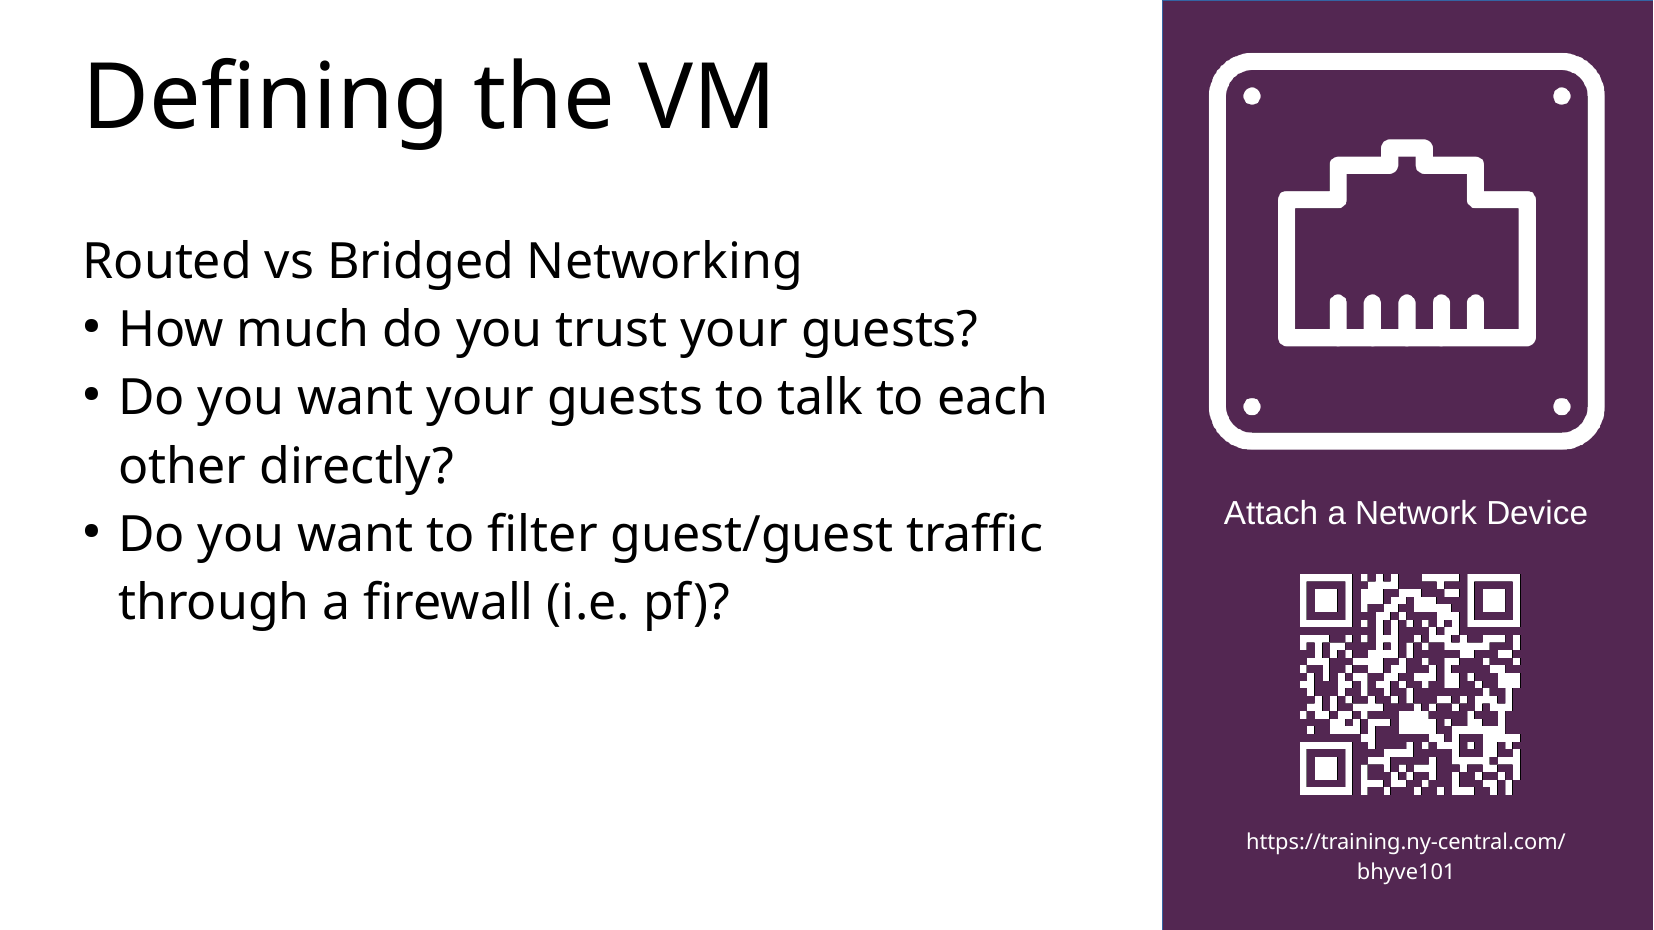

# Defining the VM
Routed vs Bridged Networking
How much do you trust your guests?
Do you want your guests to talk to each other directly?
Do you want to filter guest/guest traffic through a firewall (i.e. pf)?
Attach a Network Device
https://training.ny-central.com/bhyve101